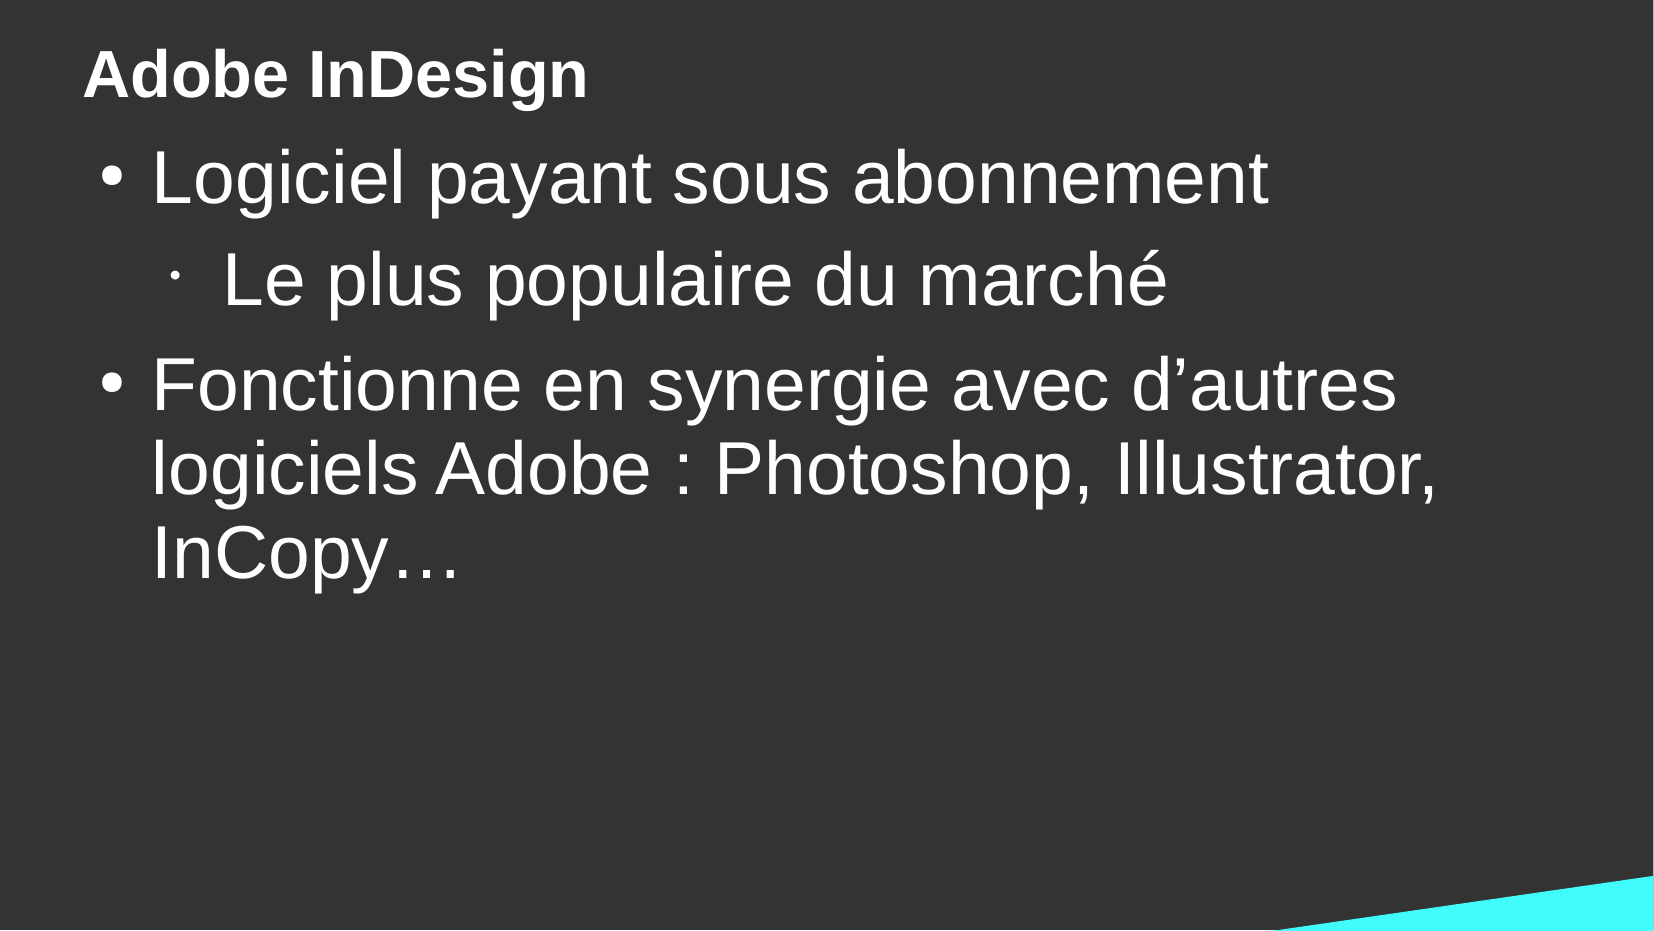

# Adobe InDesign
Logiciel payant sous abonnement
Le plus populaire du marché
Fonctionne en synergie avec d’autres logiciels Adobe : Photoshop, Illustrator, InCopy…